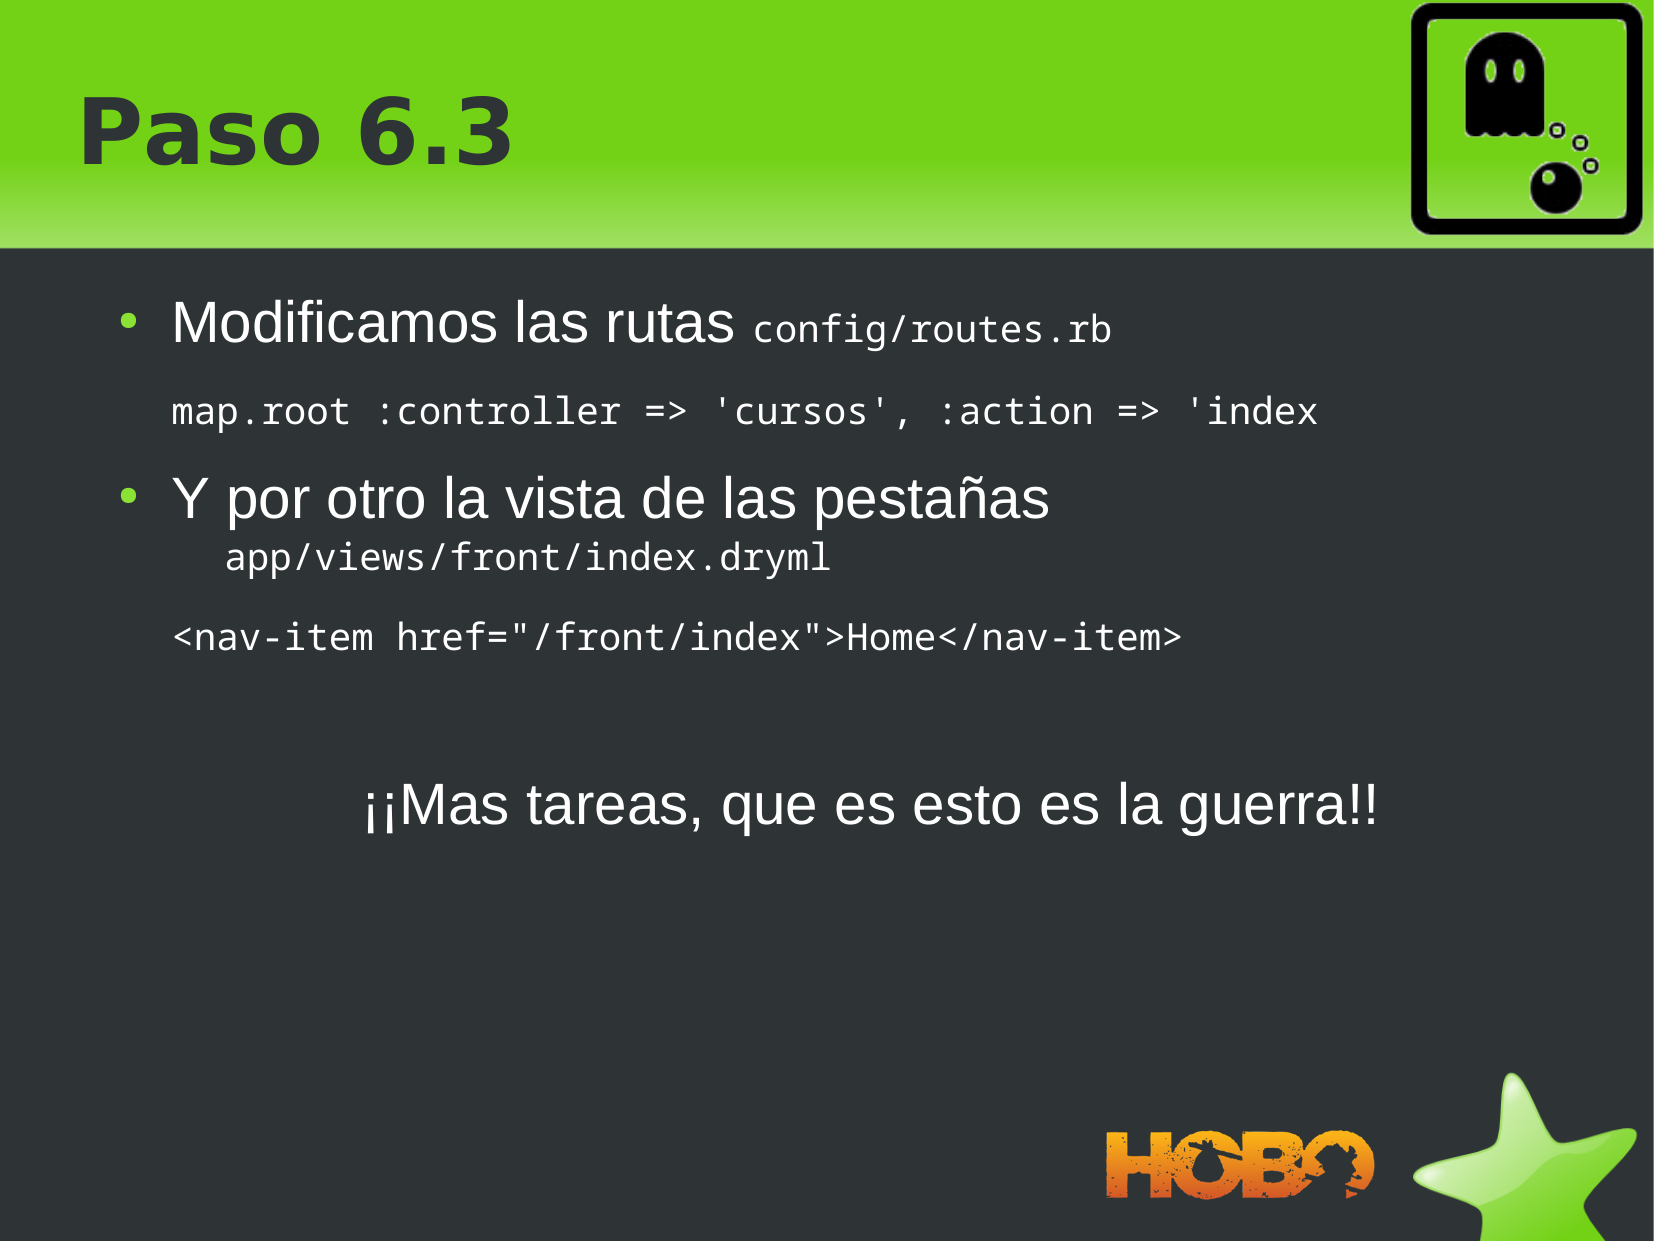

# Paso 6.3
Modificamos las rutas config/routes.rb
map.root :controller => 'cursos', :action => 'index
Y por otro la vista de las pestañas app/views/front/index.dryml
<nav-item href="/front/index">Home</nav-item>
¡¡Mas tareas, que es esto es la guerra!!